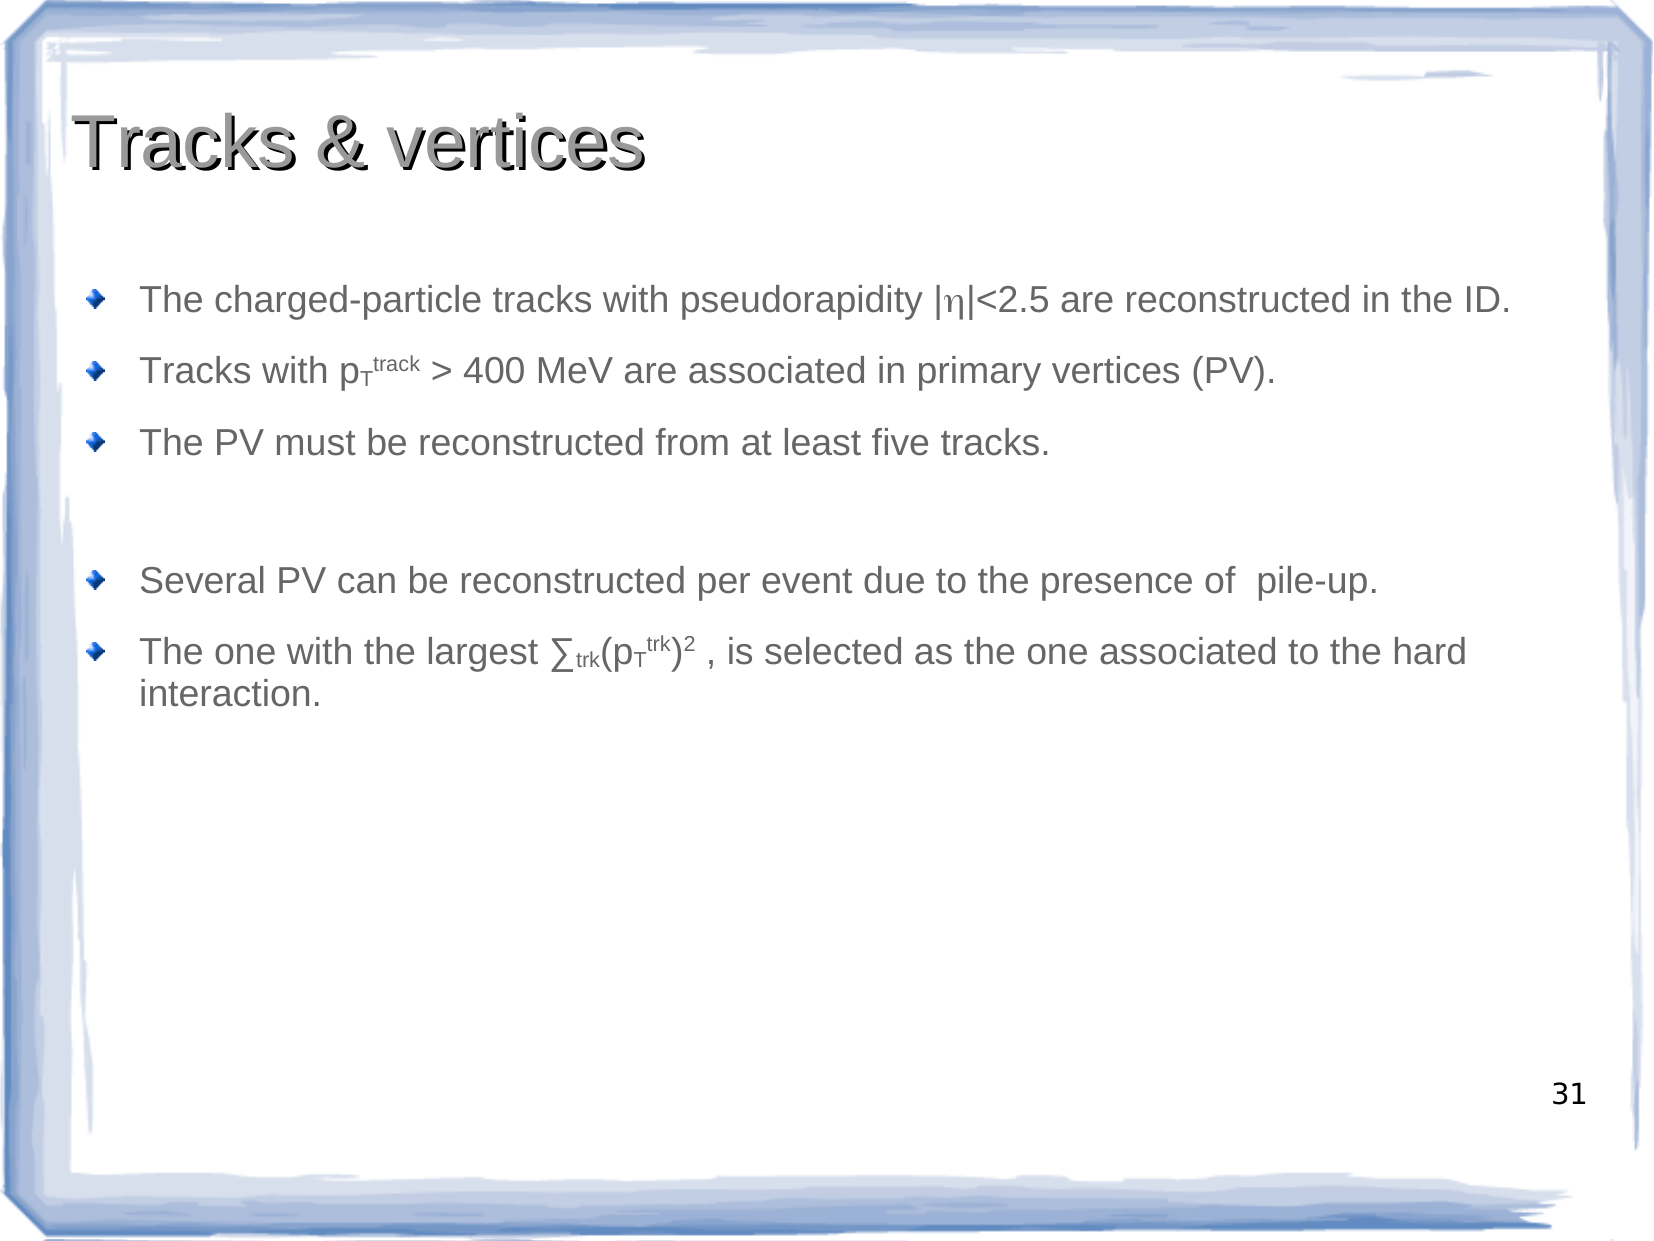

# Tracks & vertices
The charged-particle tracks with pseudorapidity |h|<2.5 are reconstructed in the ID.
Tracks with pTtrack > 400 MeV are associated in primary vertices (PV).
The PV must be reconstructed from at least five tracks.
Several PV can be reconstructed per event due to the presence of pile-up.
The one with the largest ∑trk(pTtrk)2 , is selected as the one associated to the hard interaction.
31